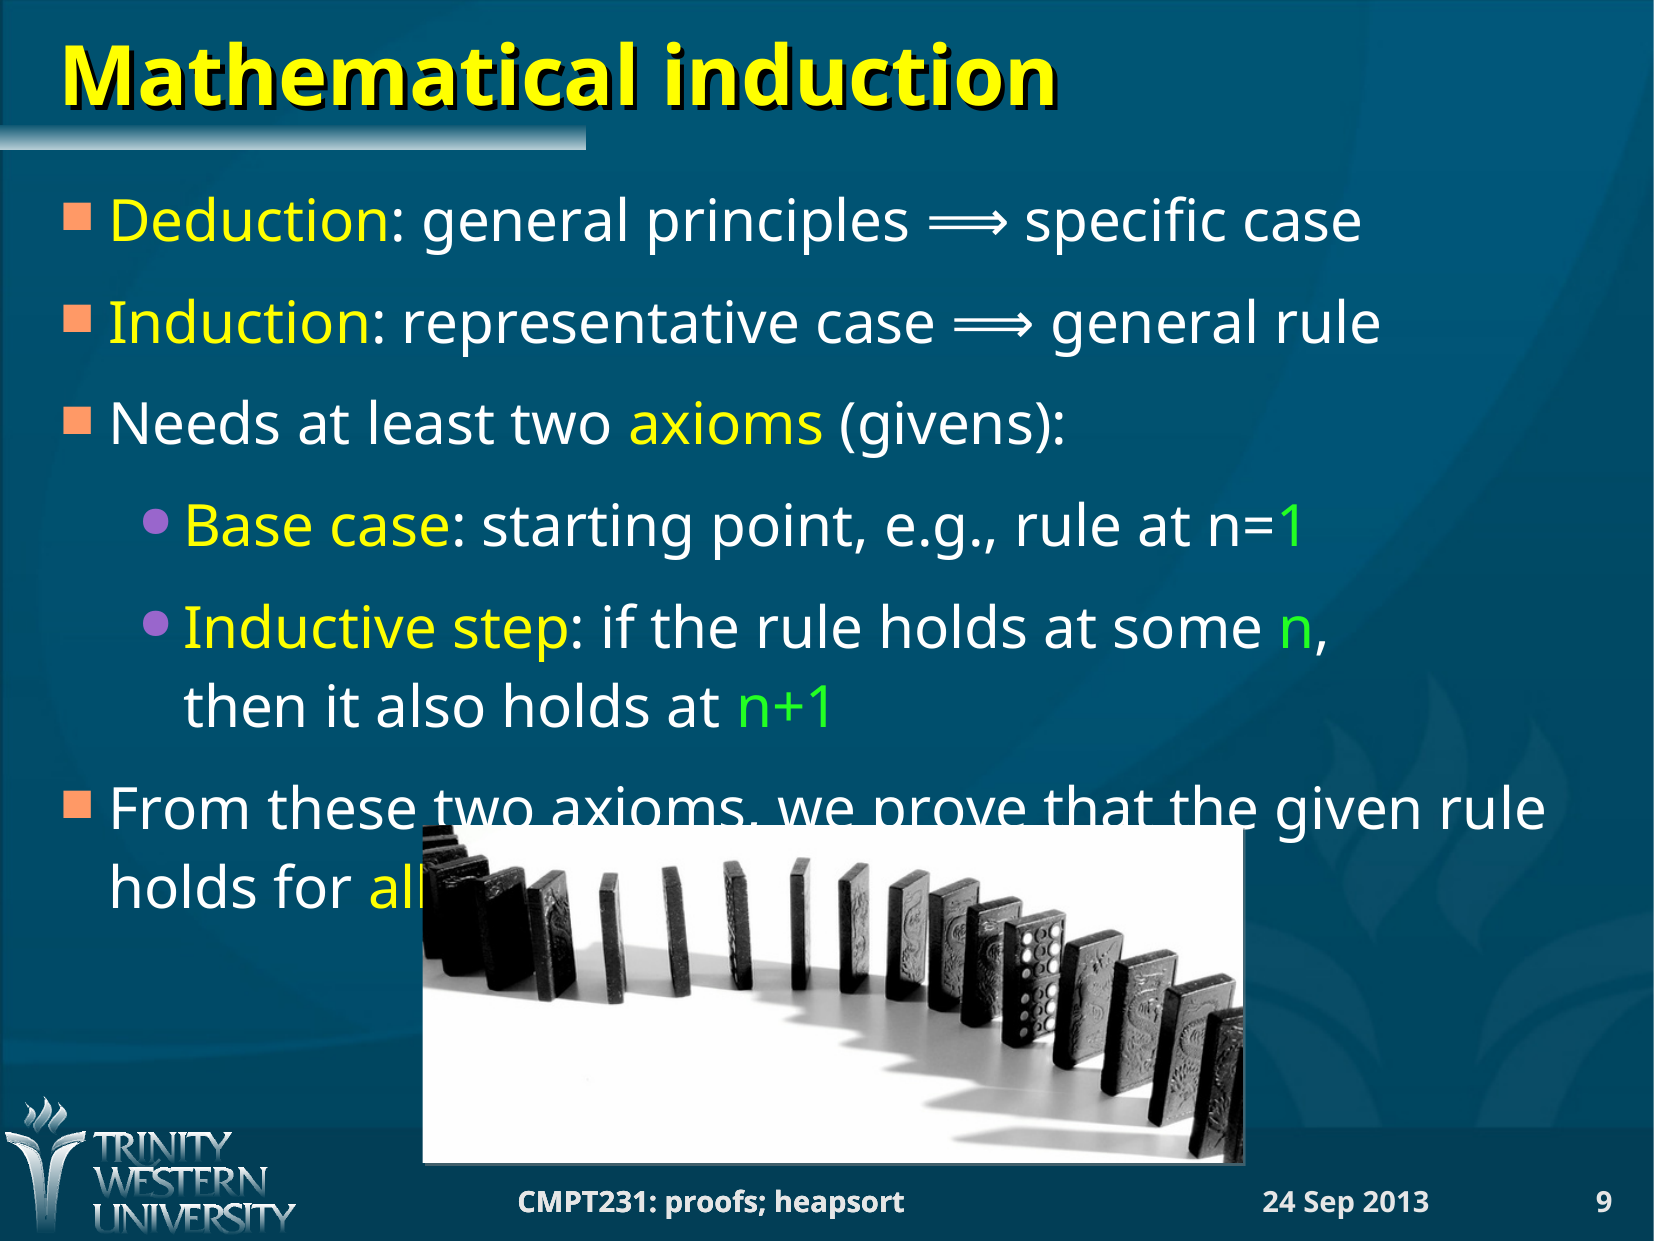

# Mathematical induction
Deduction: general principles ⟹ specific case
Induction: representative case ⟹ general rule
Needs at least two axioms (givens):
Base case: starting point, e.g., rule at n=1
Inductive step: if the rule holds at some n,
then it also holds at n+1
From these two axioms, we prove that the given rule holds for all (positive) n
CMPT231: proofs; heapsort
24 Sep 2013
9